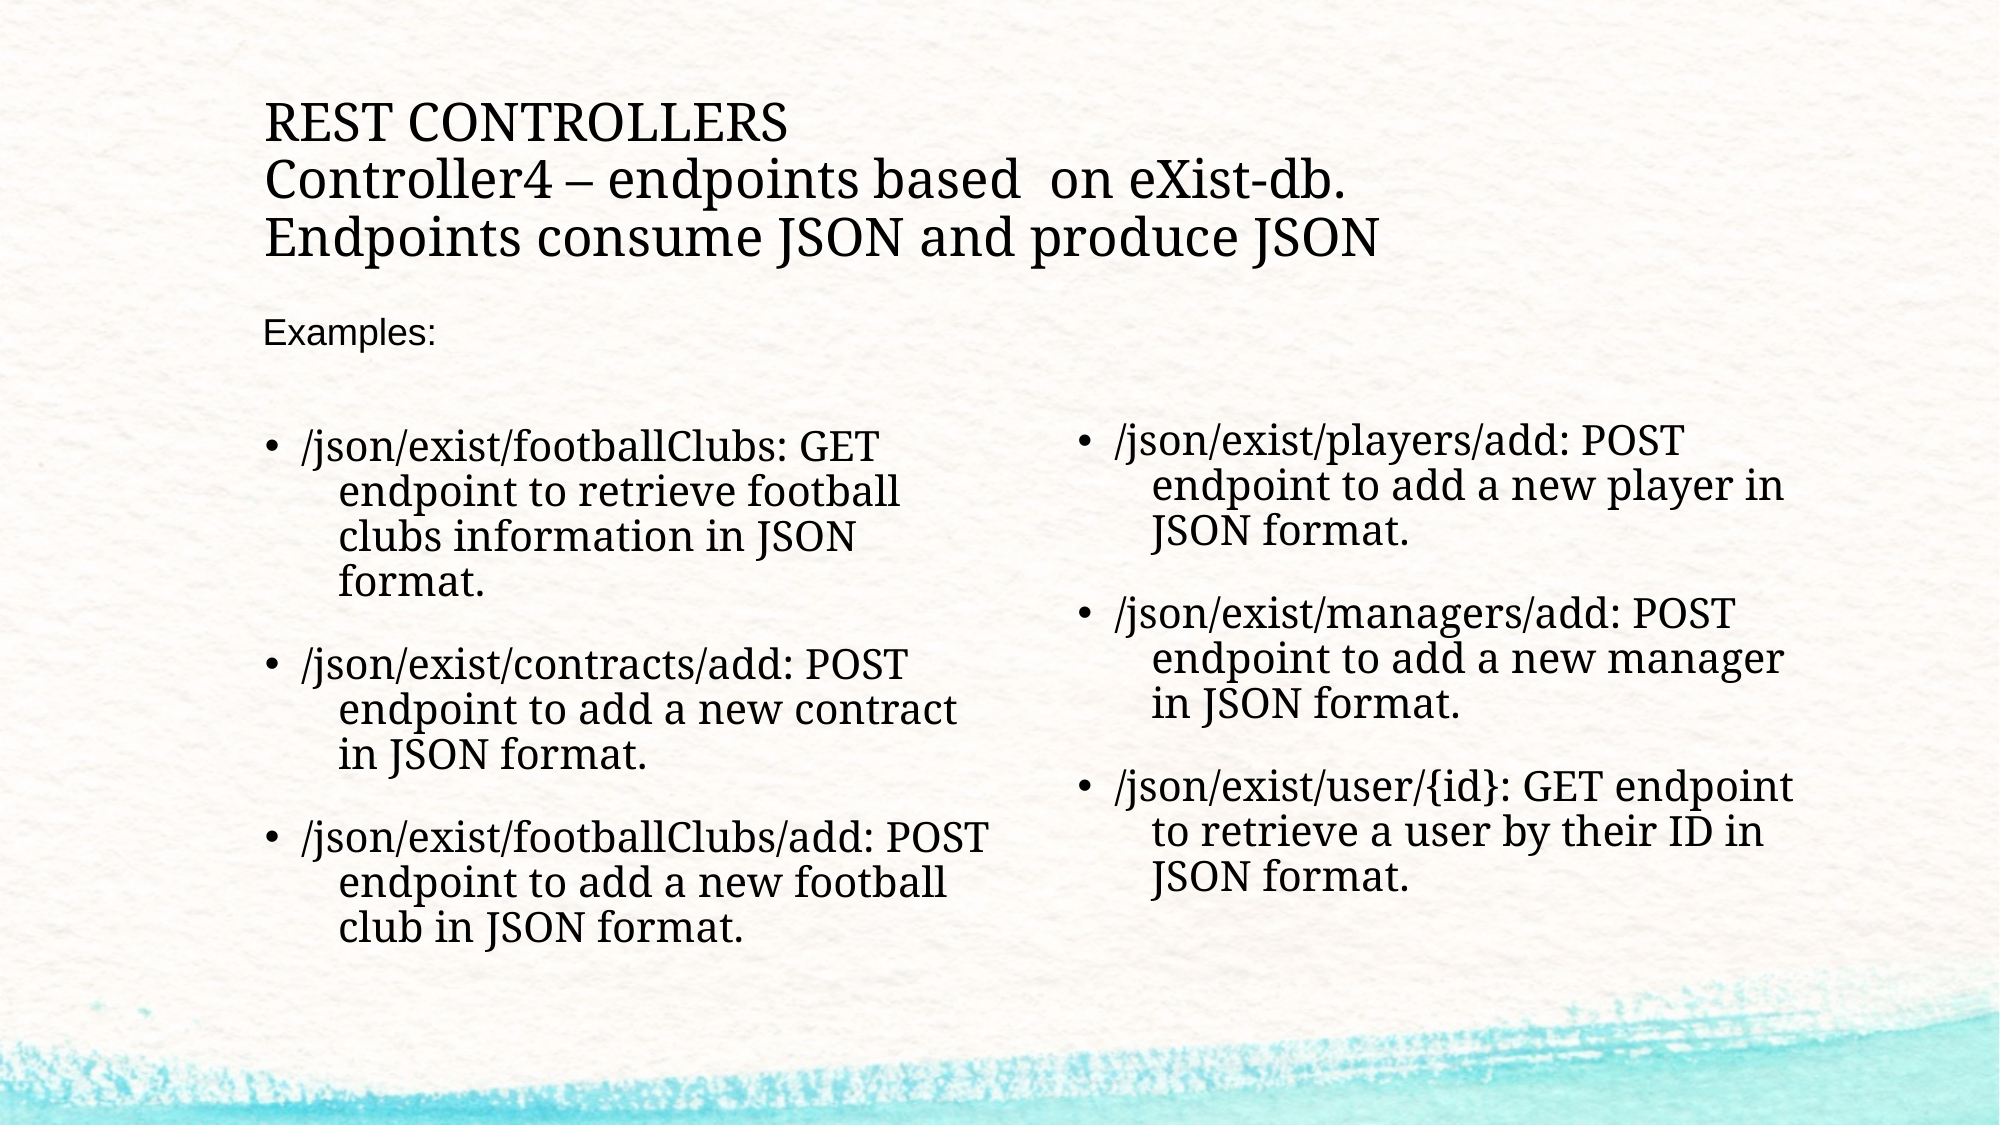

# REST CONTROLLERS Controller4 – endpoints based on eXist-db. Endpoints consume JSON and produce JSON
Examples:
/json/exist/players/add: POST endpoint to add a new player in JSON format.
/json/exist/managers/add: POST endpoint to add a new manager in JSON format.
/json/exist/user/{id}: GET endpoint to retrieve a user by their ID in JSON format.
/json/exist/footballClubs: GET endpoint to retrieve football clubs information in JSON format.
/json/exist/contracts/add: POST endpoint to add a new contract in JSON format.
/json/exist/footballClubs/add: POST endpoint to add a new football club in JSON format.